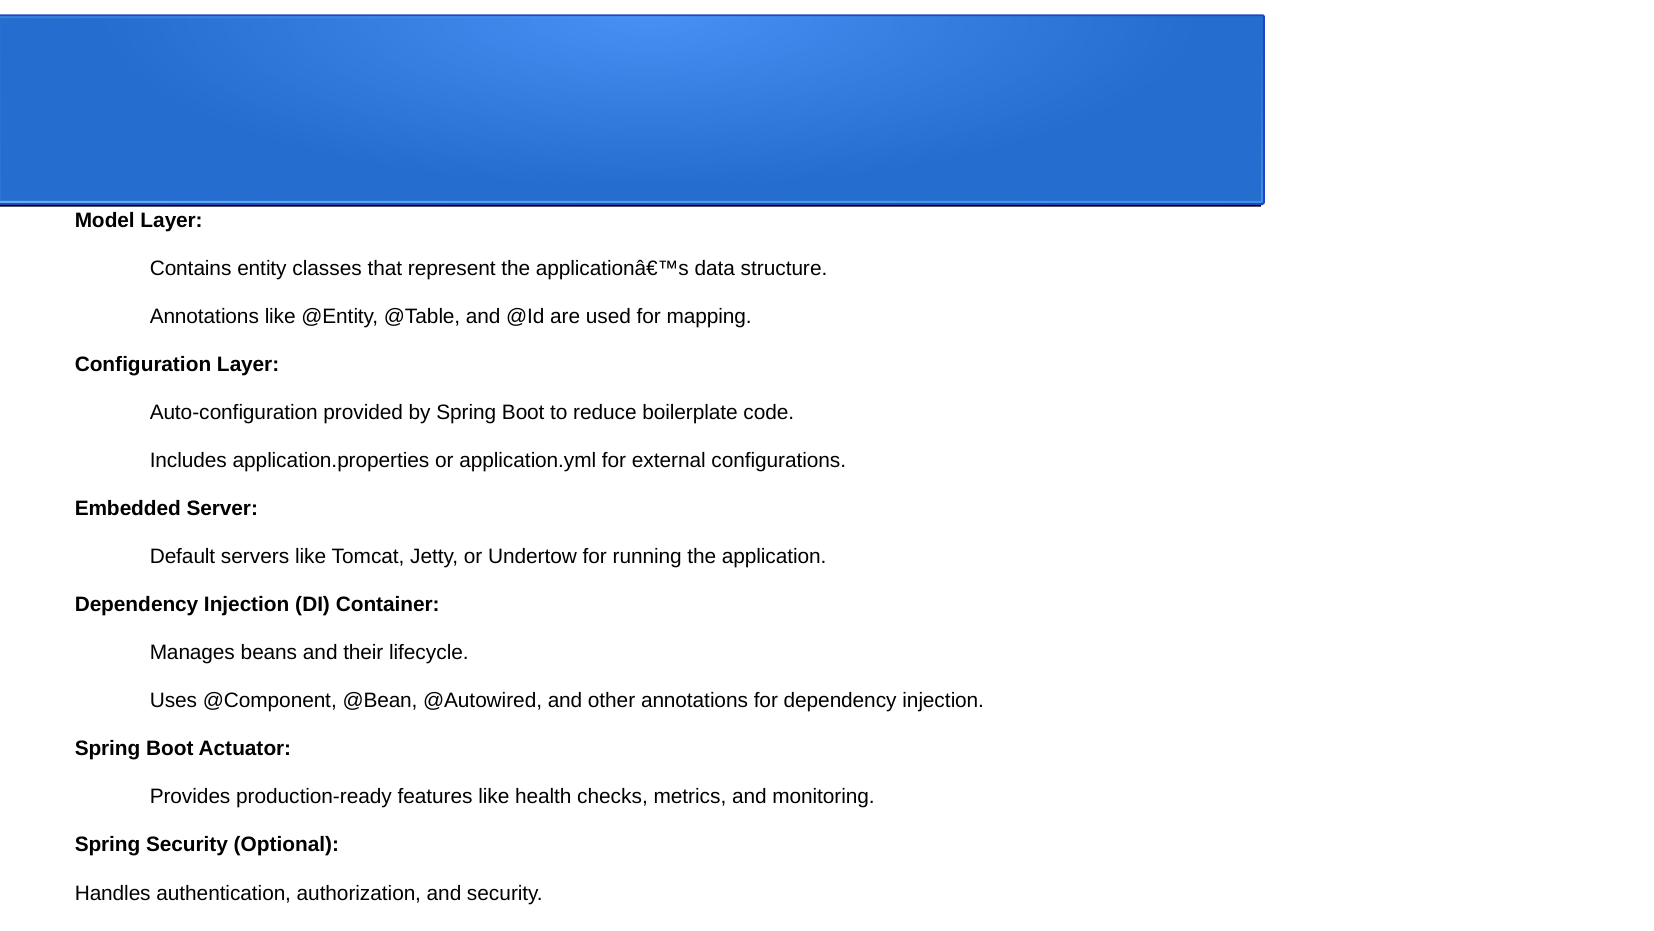

Model Layer:
	Contains entity classes that represent the applicationâ€™s data structure.
	Annotations like @Entity, @Table, and @Id are used for mapping.
Configuration Layer:
	Auto-configuration provided by Spring Boot to reduce boilerplate code.
	Includes application.properties or application.yml for external configurations.
Embedded Server:
	Default servers like Tomcat, Jetty, or Undertow for running the application.
Dependency Injection (DI) Container:
	Manages beans and their lifecycle.
	Uses @Component, @Bean, @Autowired, and other annotations for dependency injection.
Spring Boot Actuator:
	Provides production-ready features like health checks, metrics, and monitoring.
Spring Security (Optional):
Handles authentication, authorization, and security.